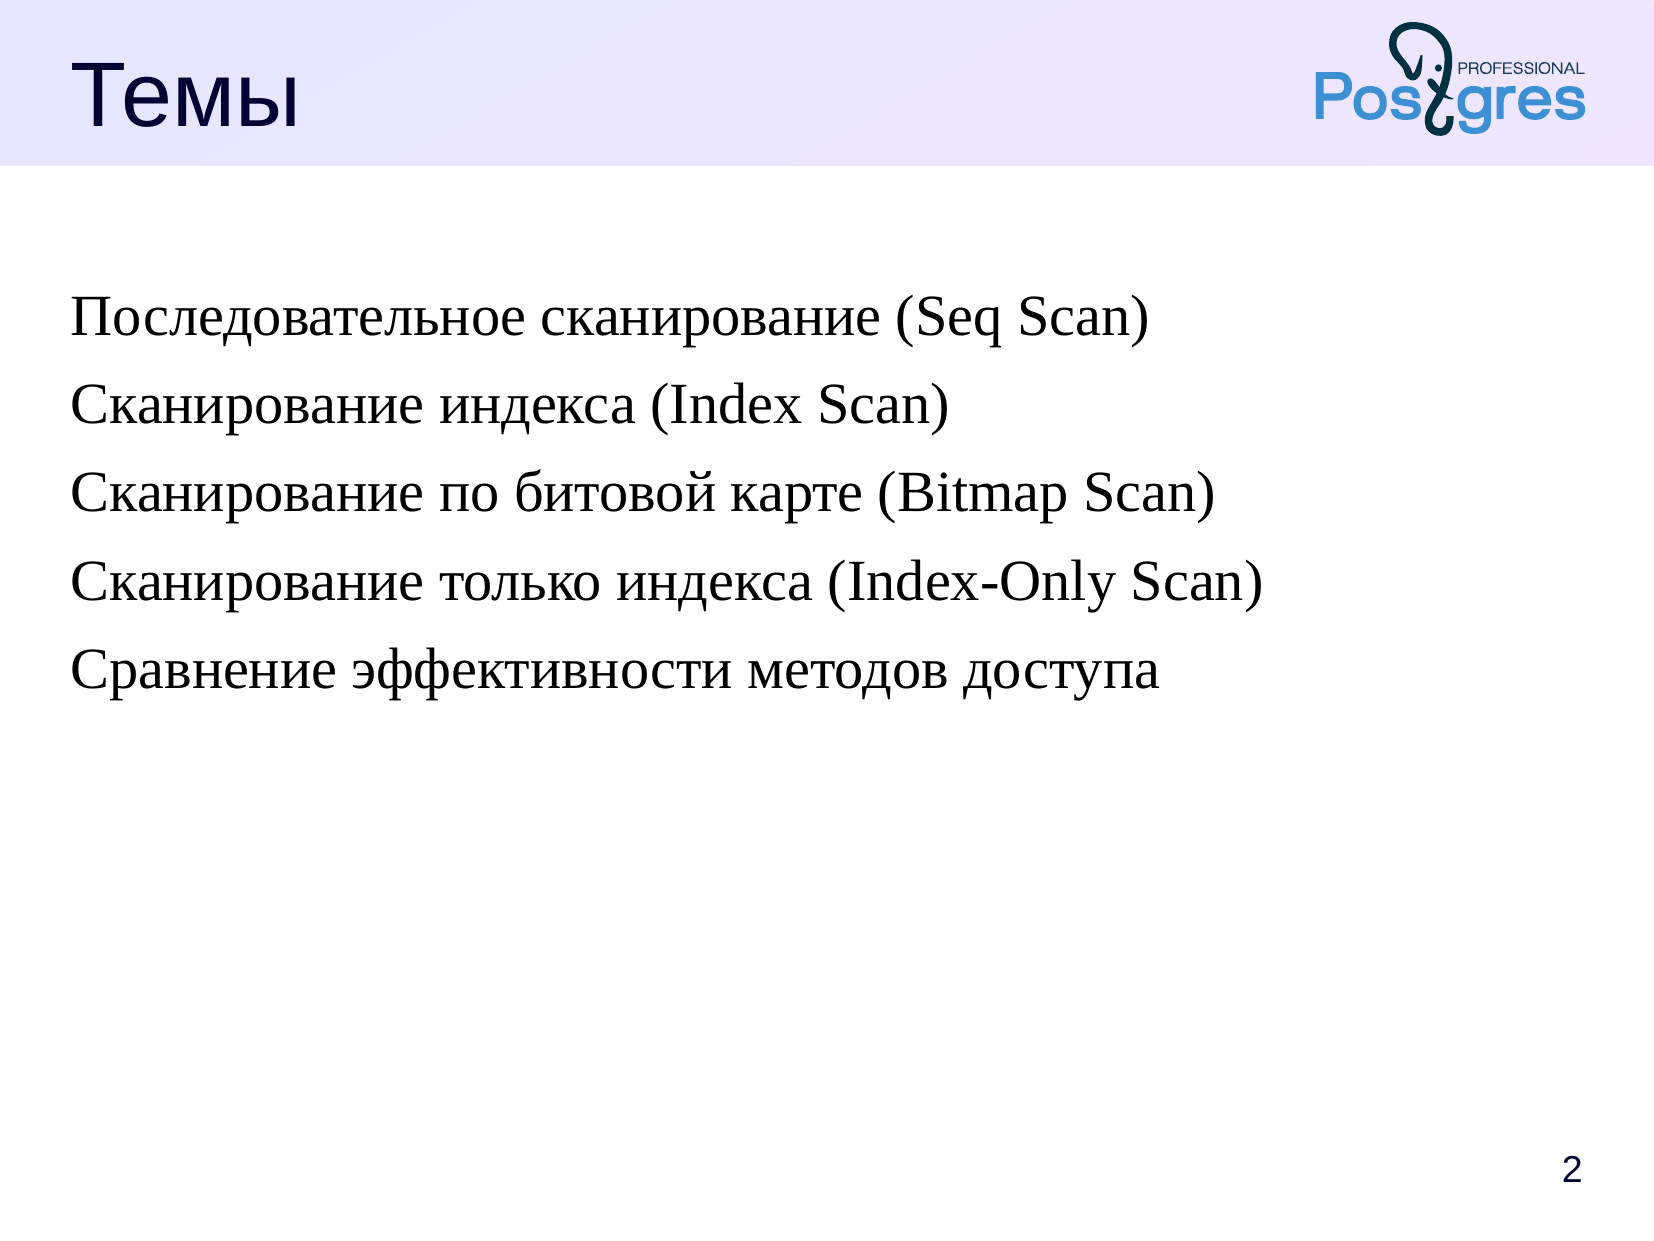

# Темы
Последовательное сканирование (Seq Scan)
Сканирование индекса (Index Scan)
Сканирование по битовой карте (Bitmap Scan)
Сканирование только индекса (Index-Only Scan)
Сравнение эффективности методов доступа